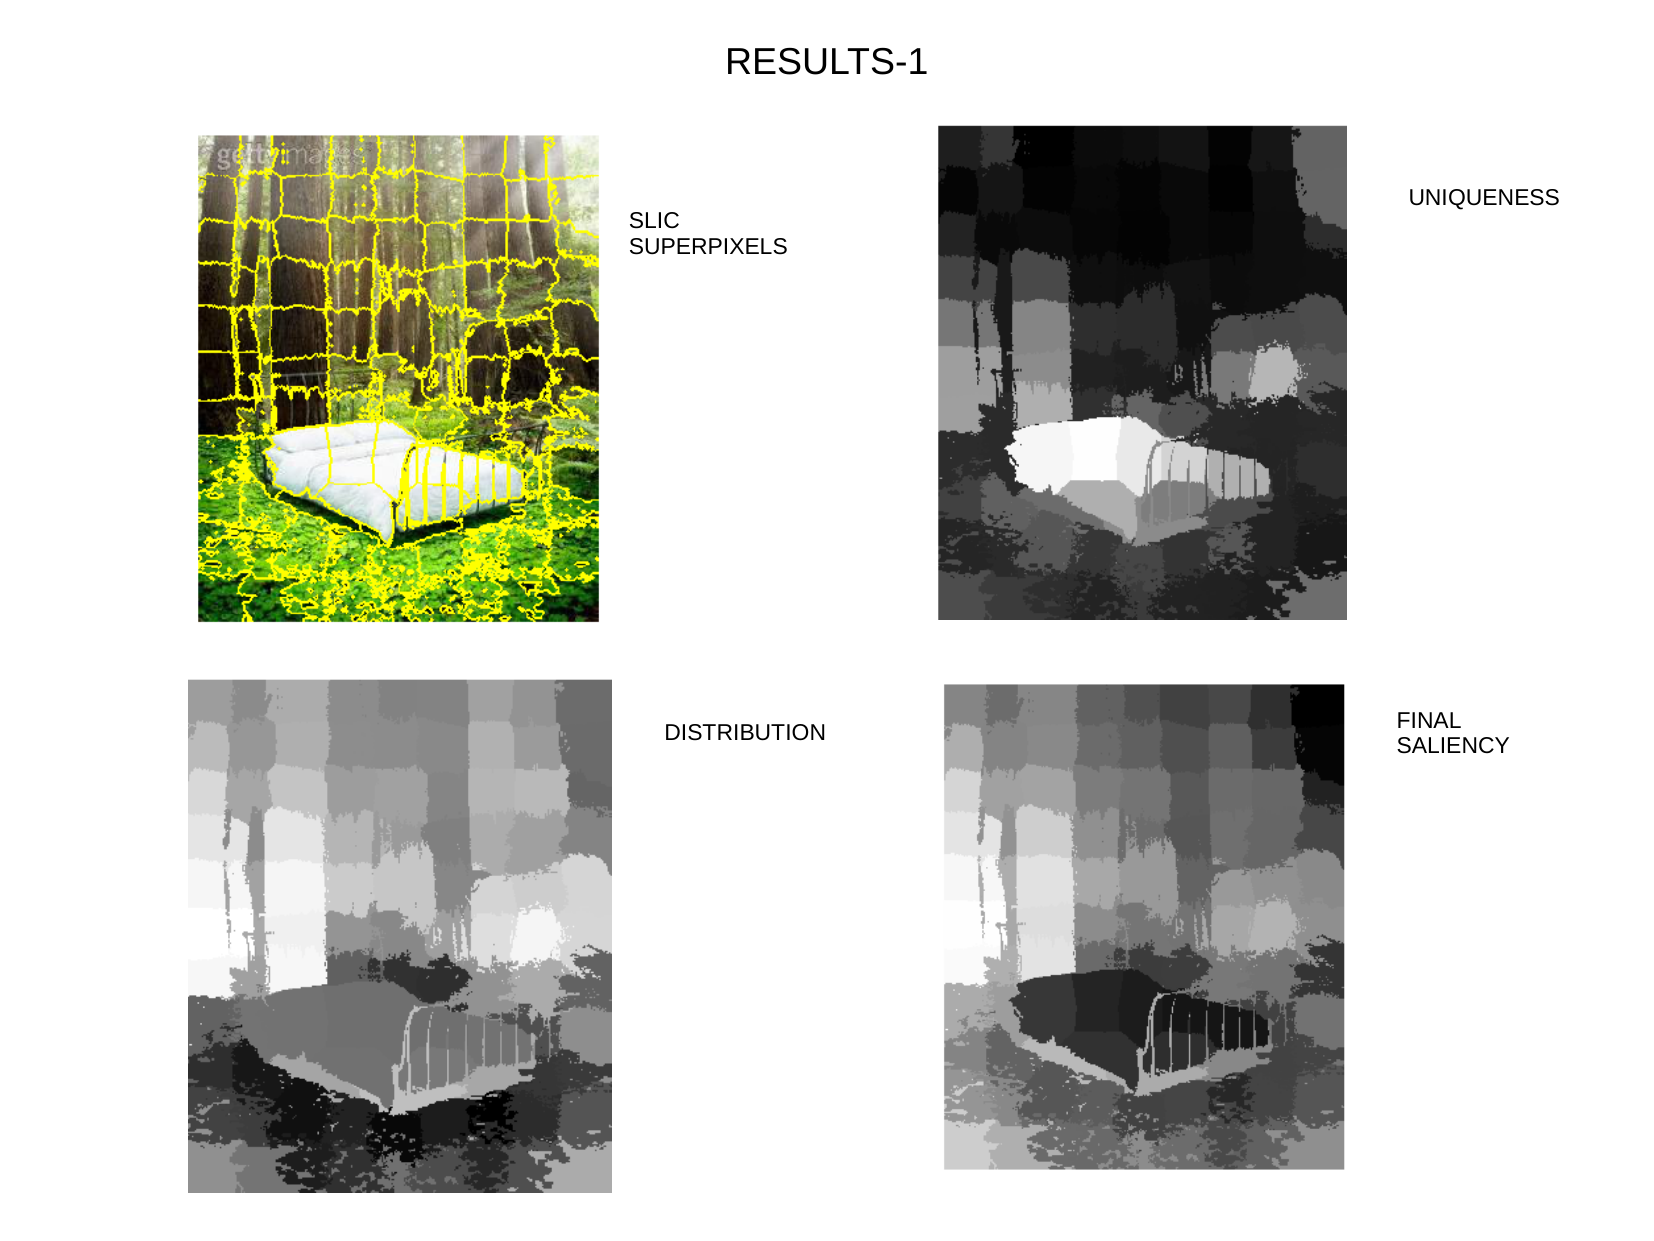

# RESULTS-1
UNIQUENESS
SLIC SUPERPIXELS
FINAL
SALIENCY
DISTRIBUTION